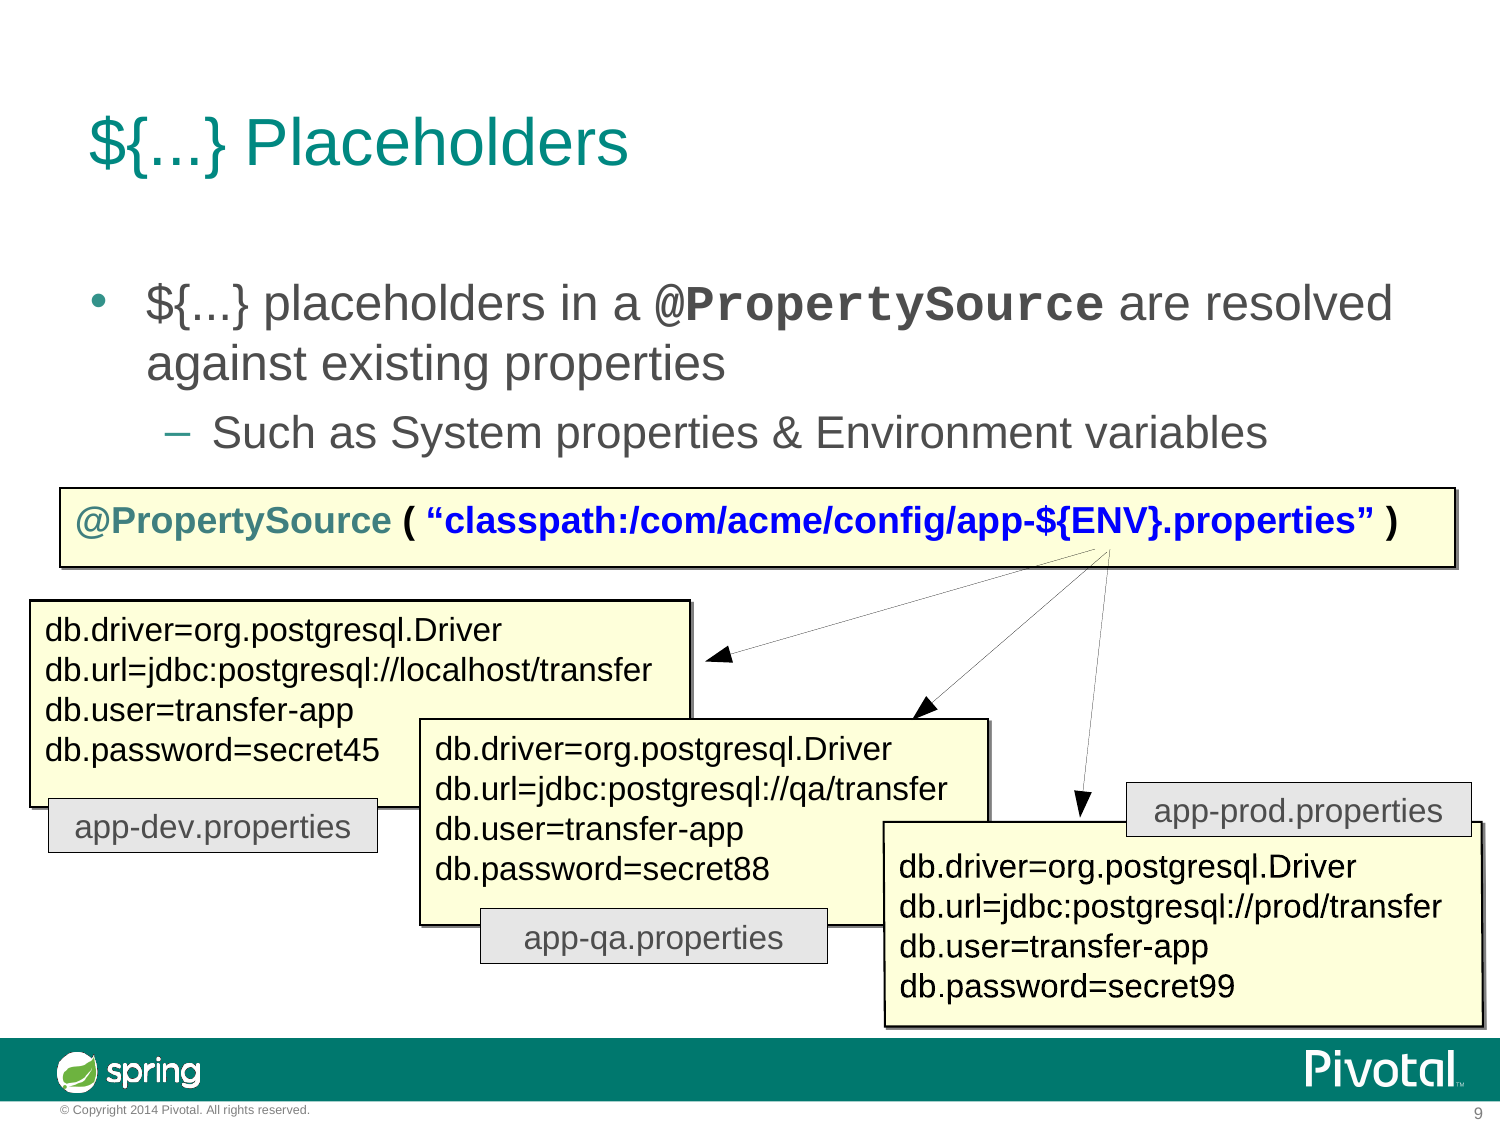

# ${...} Placeholders
${...} placeholders in a @PropertySource are resolved against existing properties
Such as System properties & Environment variables
@PropertySource ( “classpath:/com/acme/config/app-${ENV}.properties” )
db.driver=org.postgresql.Driver
db.url=jdbc:postgresql://localhost/transfer
db.user=transfer-app
db.password=secret45
db.driver=org.postgresql.Driver
db.url=jdbc:postgresql://qa/transfer
db.user=transfer-app
db.password=secret88
app-prod.properties
app-dev.properties
db.driver=org.postgresql.Driver
db.url=jdbc:postgresql://prod/transfer
db.user=transfer-app
db.password=secret99
app-qa.properties